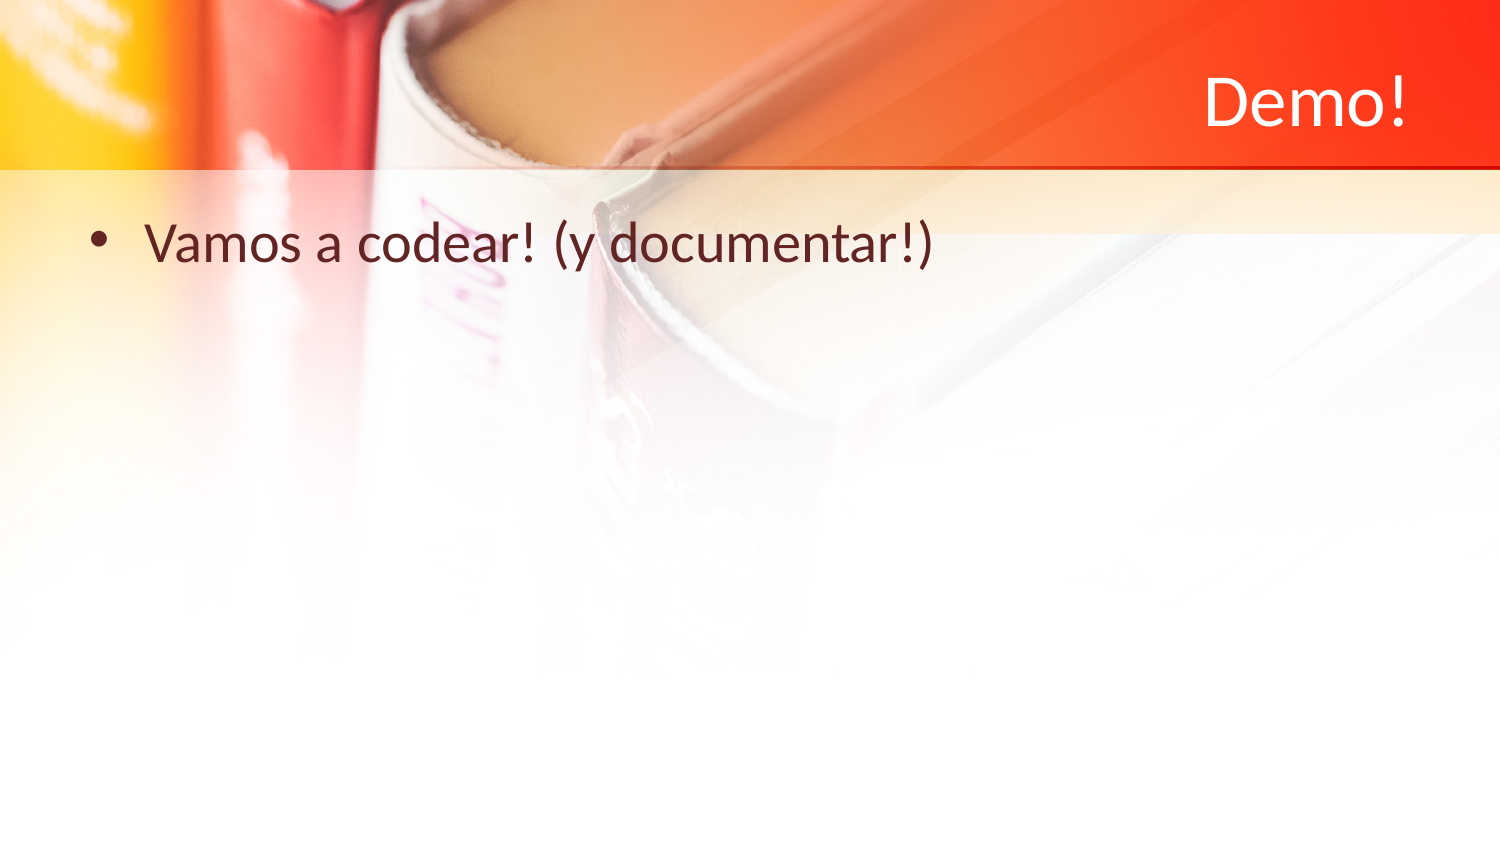

# Demo!
Vamos a codear! (y documentar!)